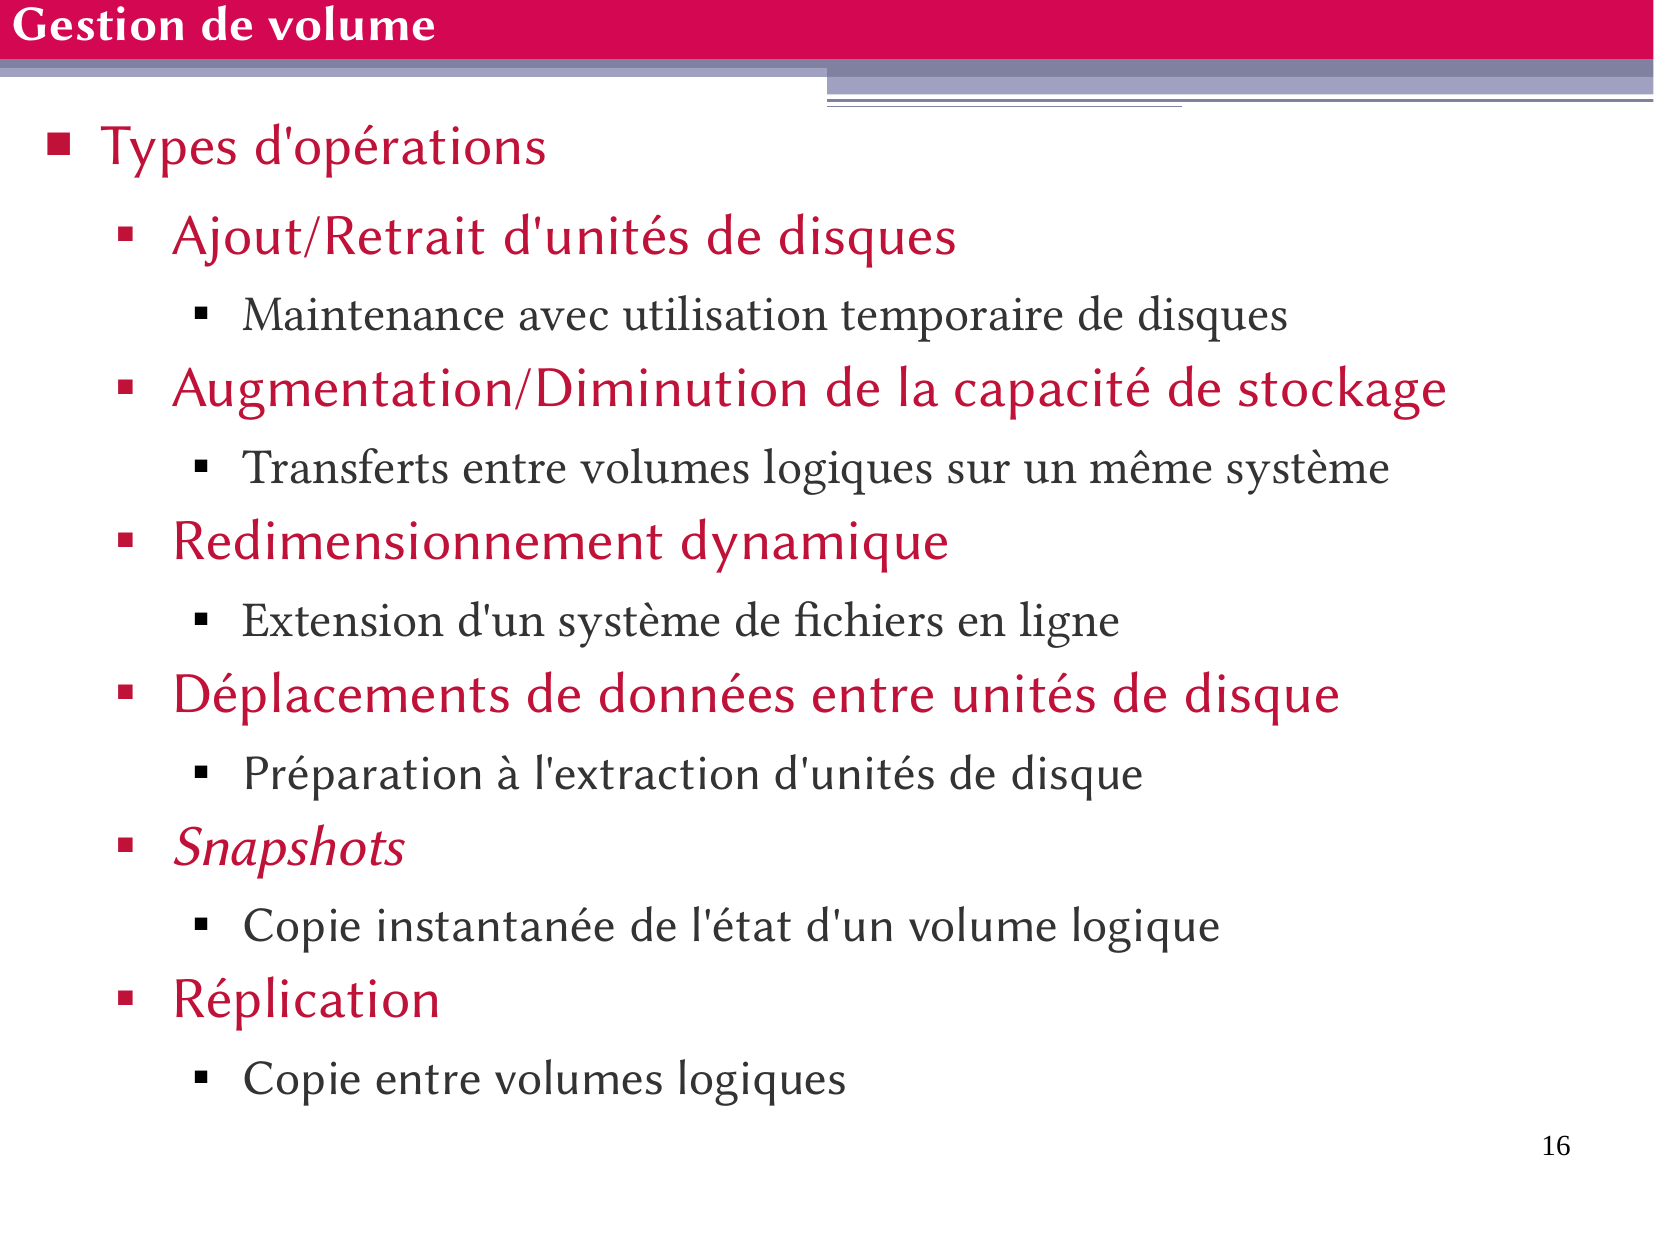

# Gestion de volume
Types d'opérations
Ajout/Retrait d'unités de disques
Maintenance avec utilisation temporaire de disques
Augmentation/Diminution de la capacité de stockage
Transferts entre volumes logiques sur un même système
Redimensionnement dynamique
Extension d'un système de fichiers en ligne
Déplacements de données entre unités de disque
Préparation à l'extraction d'unités de disque
Snapshots
Copie instantanée de l'état d'un volume logique
Réplication
Copie entre volumes logiques
16